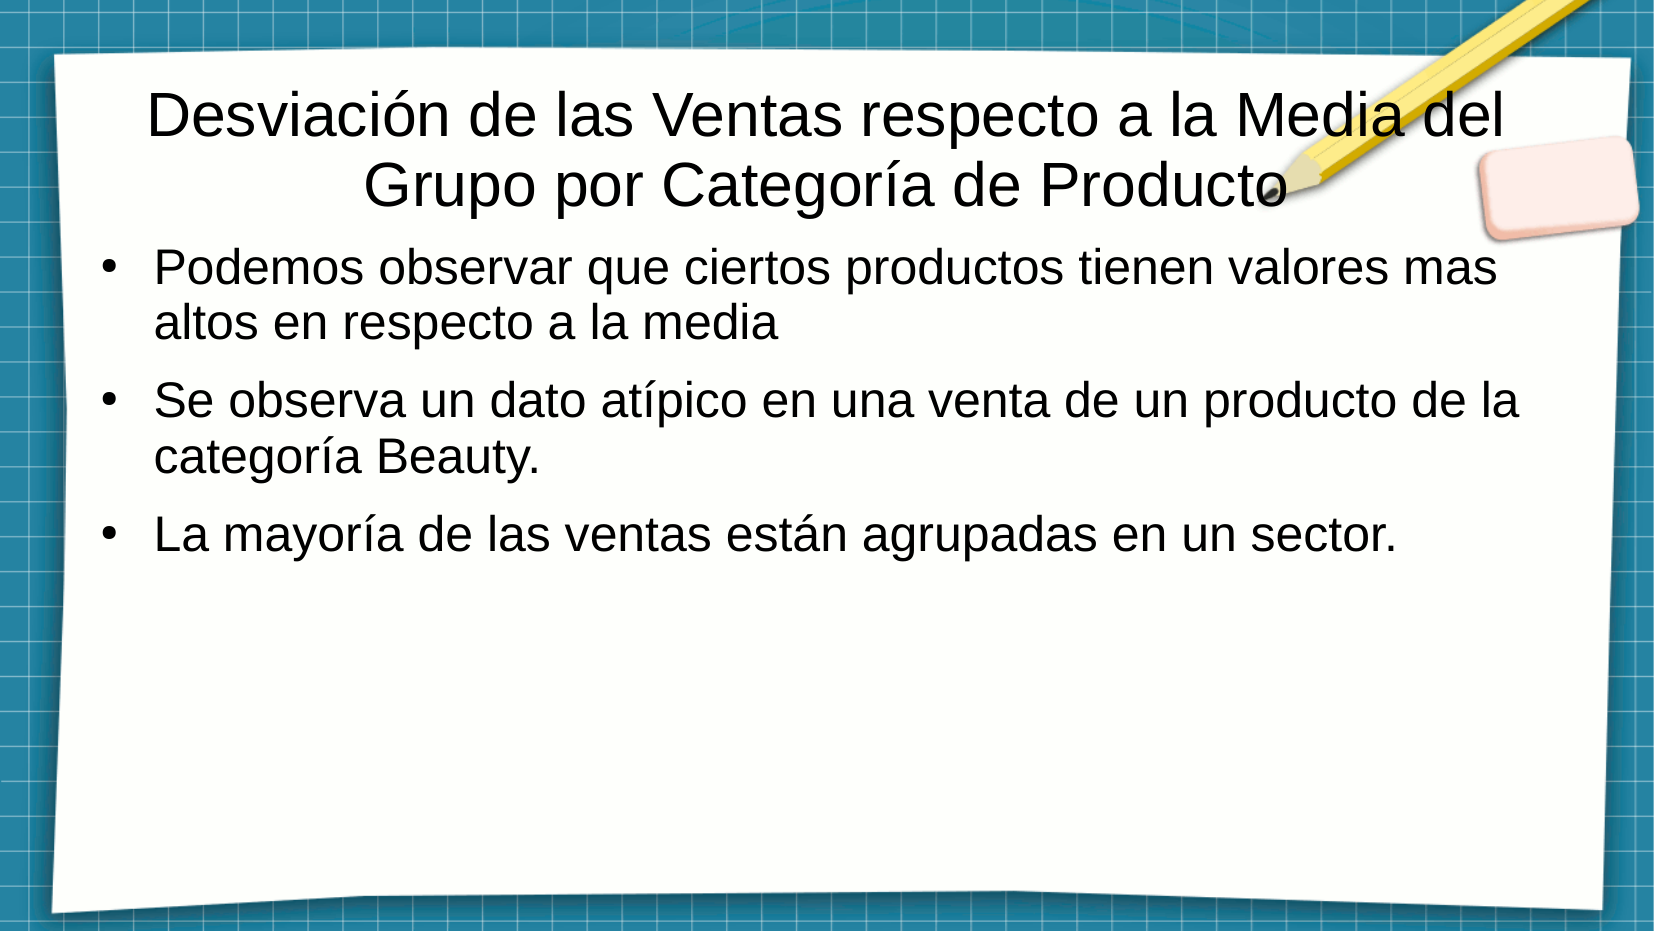

# Desviación de las Ventas respecto a la Media del Grupo por Categoría de Producto
Podemos observar que ciertos productos tienen valores mas altos en respecto a la media
Se observa un dato atípico en una venta de un producto de la categoría Beauty.
La mayoría de las ventas están agrupadas en un sector.